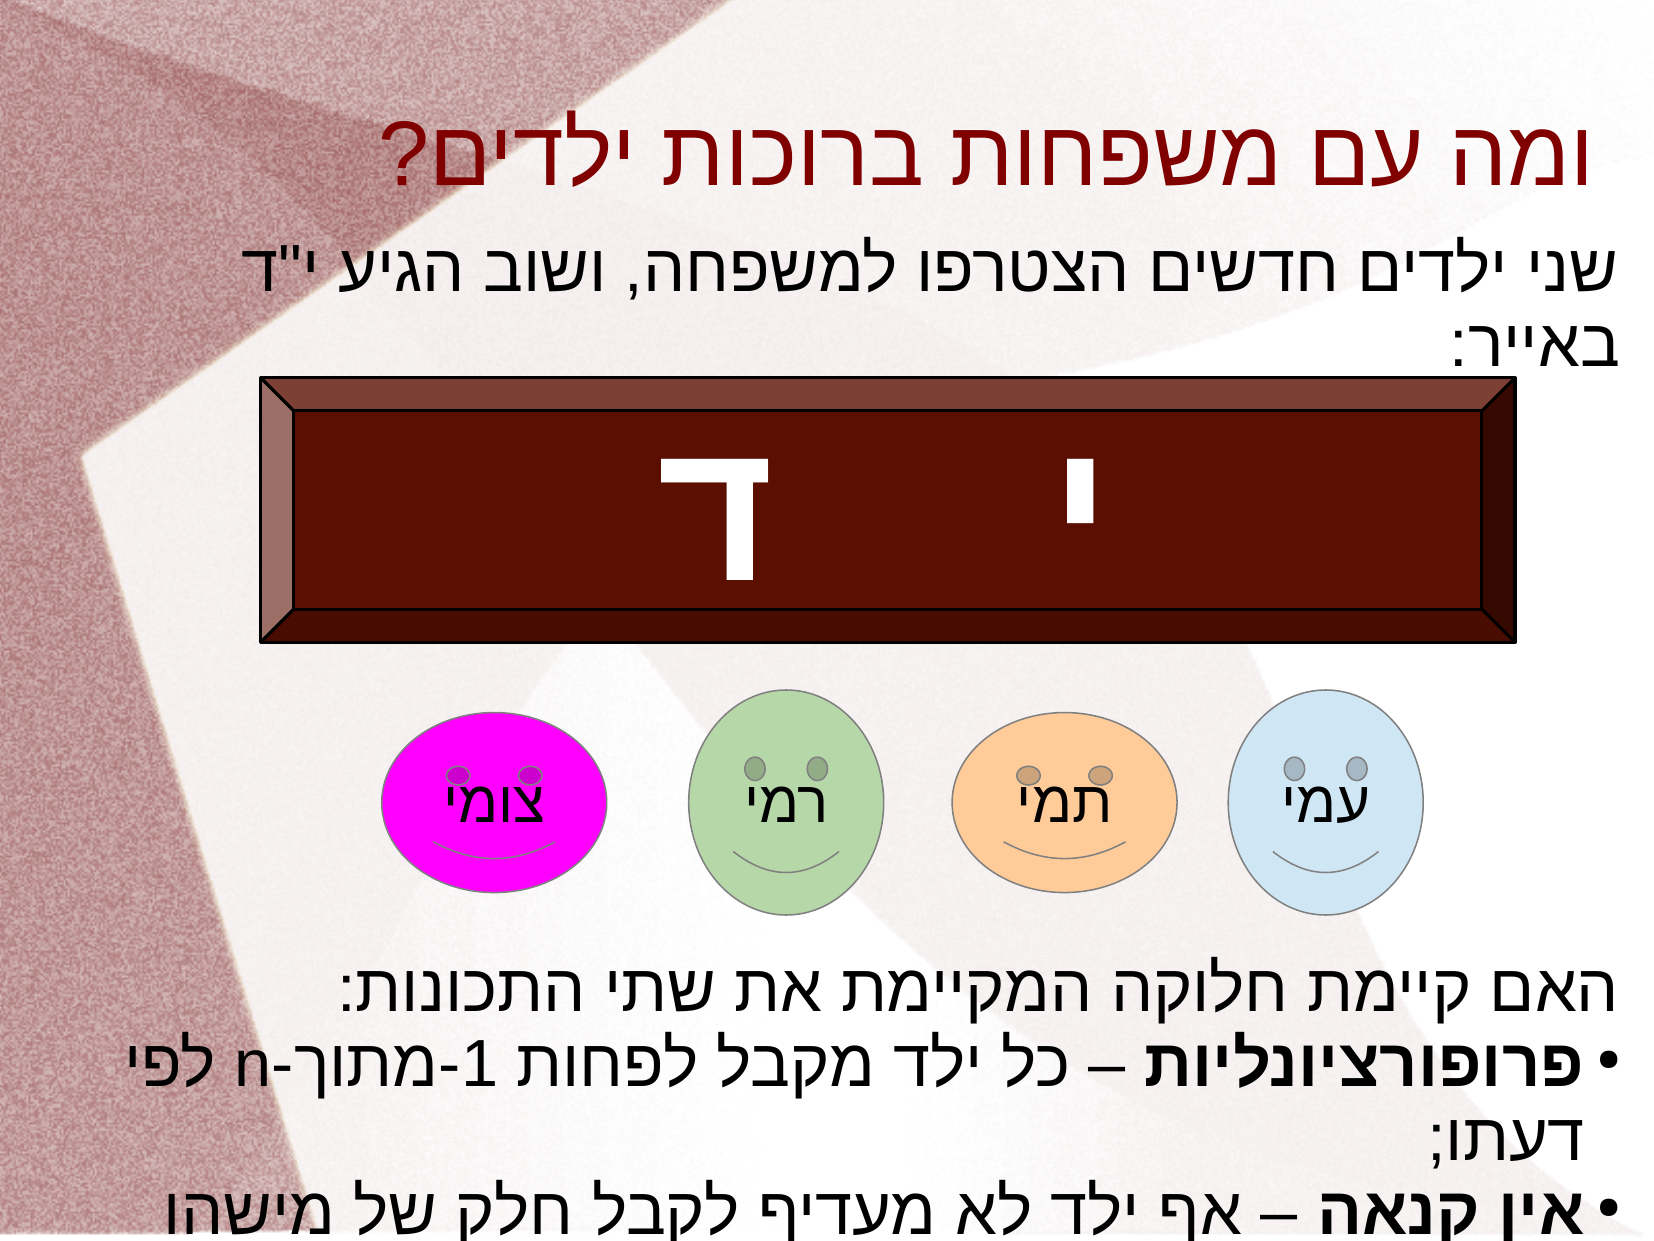

# ומה עם משפחות ברוכות ילדים?
שני ילדים חדשים הצטרפו למשפחה, ושוב הגיע י"ד באייר:
י ד
רמי
עמי
צומי
תמי
האם קיימת חלוקה המקיימת את שתי התכונות:
פרופורציונליות – כל ילד מקבל לפחות 1-מתוך-n לפי דעתו;
אין קנאה – אף ילד לא מעדיף לקבל חלק של מישהו אחר?